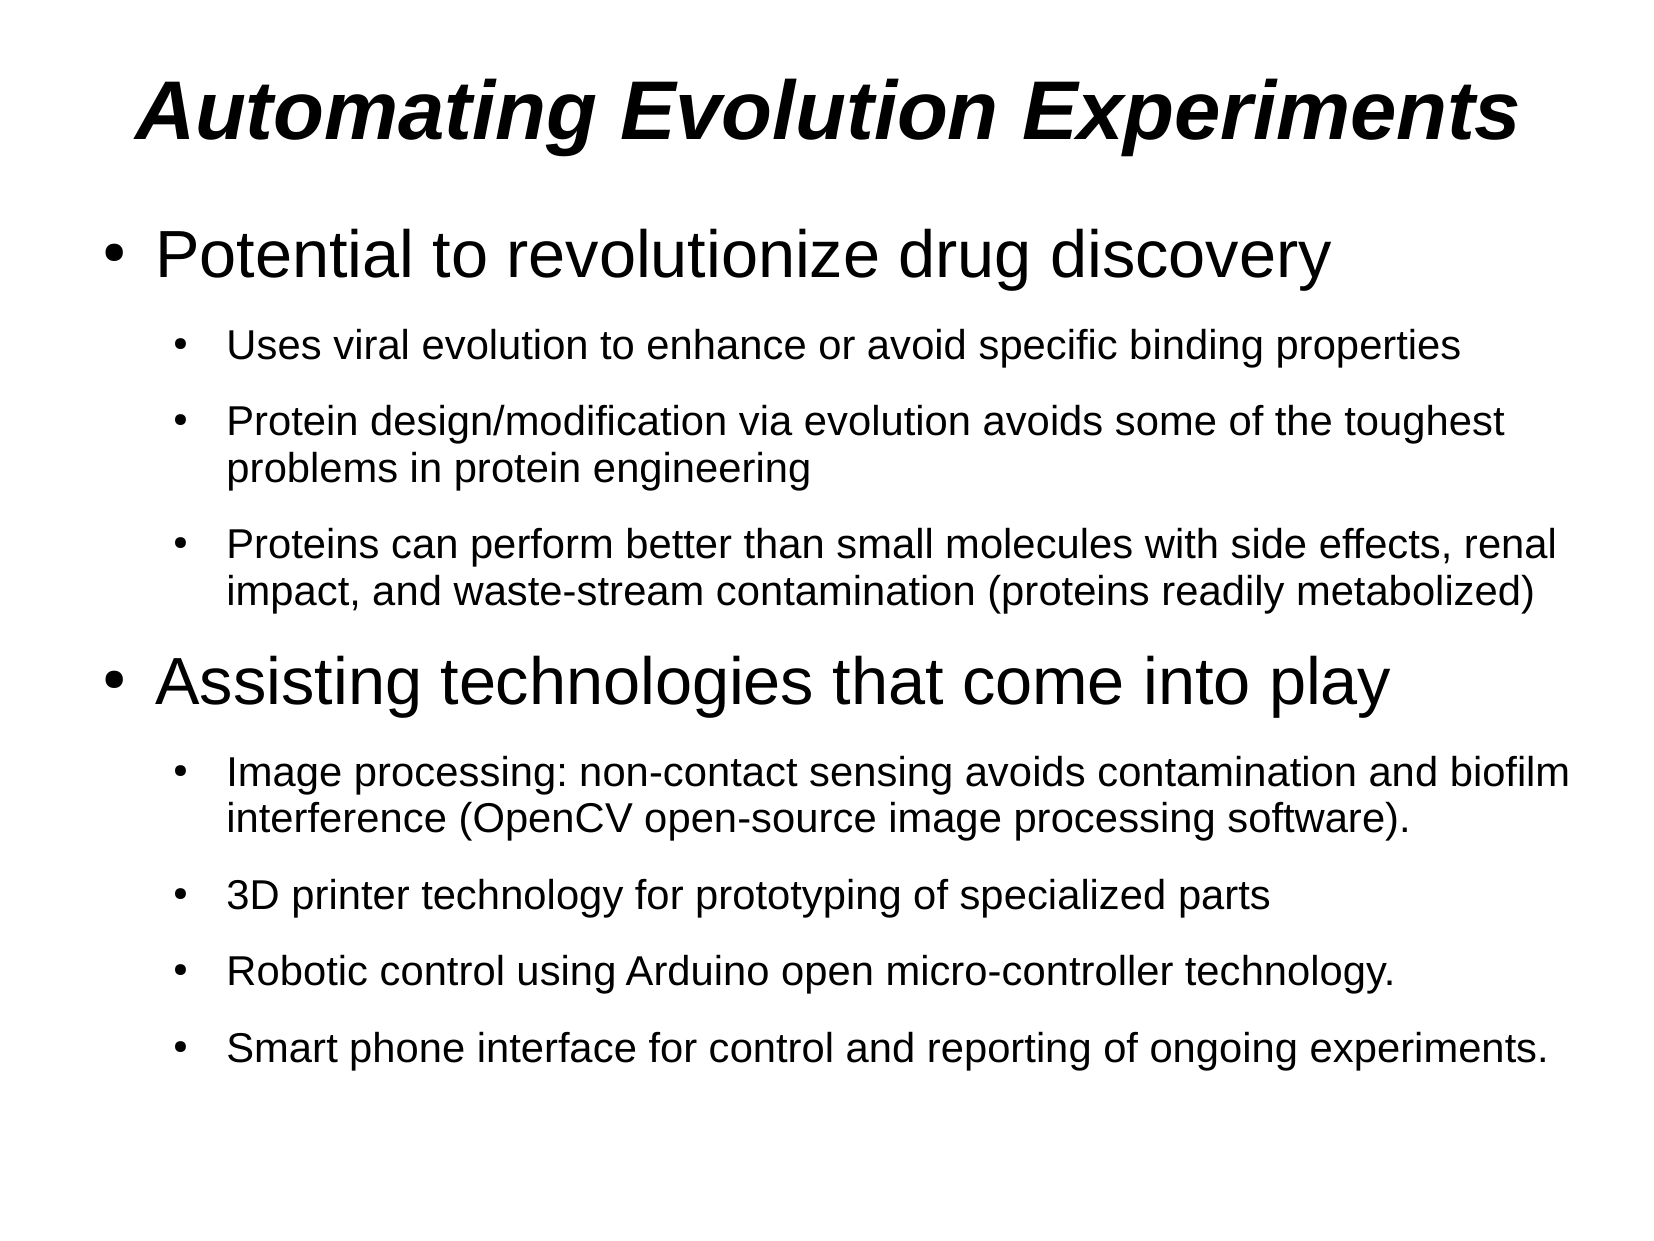

# Automating Evolution Experiments
Potential to revolutionize drug discovery
Uses viral evolution to enhance or avoid specific binding properties
Protein design/modification via evolution avoids some of the toughest problems in protein engineering
Proteins can perform better than small molecules with side effects, renal impact, and waste-stream contamination (proteins readily metabolized)
Assisting technologies that come into play
Image processing: non-contact sensing avoids contamination and biofilm interference (OpenCV open-source image processing software).
3D printer technology for prototyping of specialized parts
Robotic control using Arduino open micro-controller technology.
Smart phone interface for control and reporting of ongoing experiments.